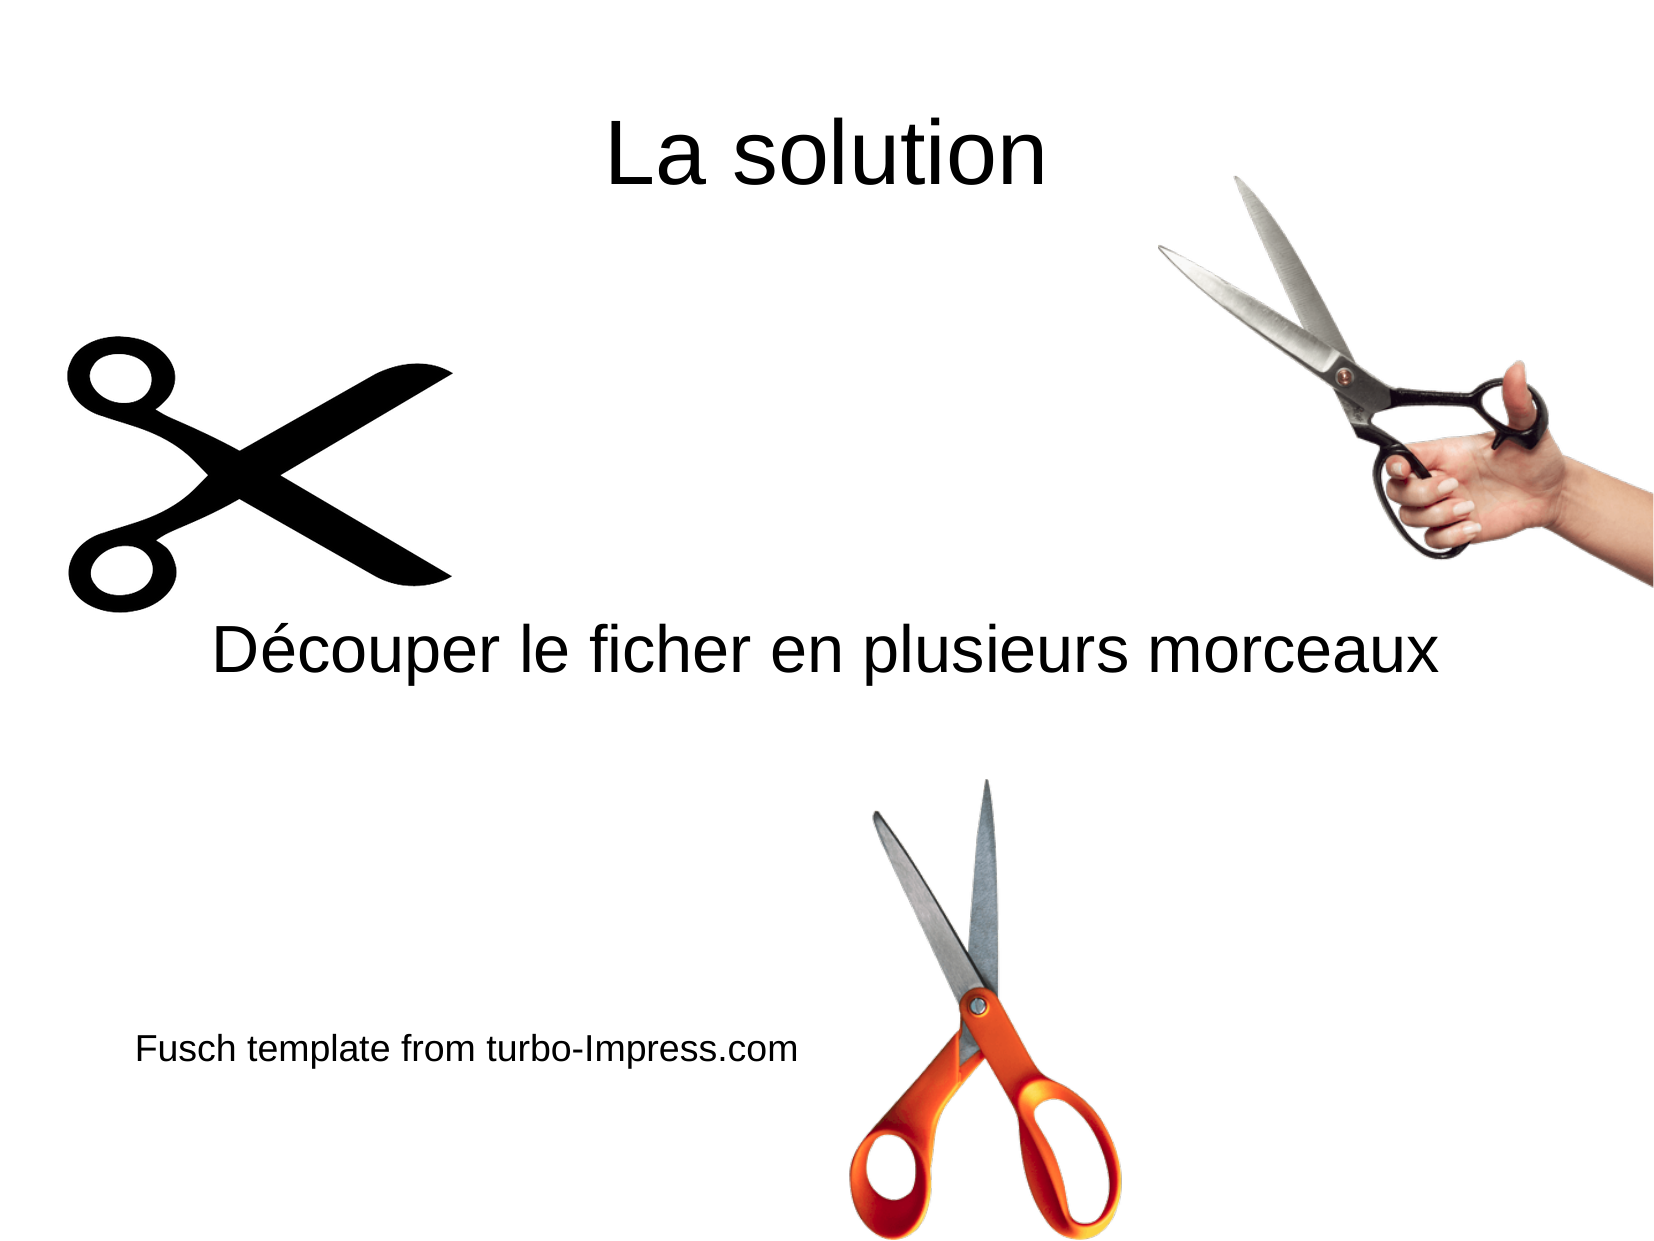

# La solution
Découper le ficher en plusieurs morceaux
Fusch template from turbo-Impress.com